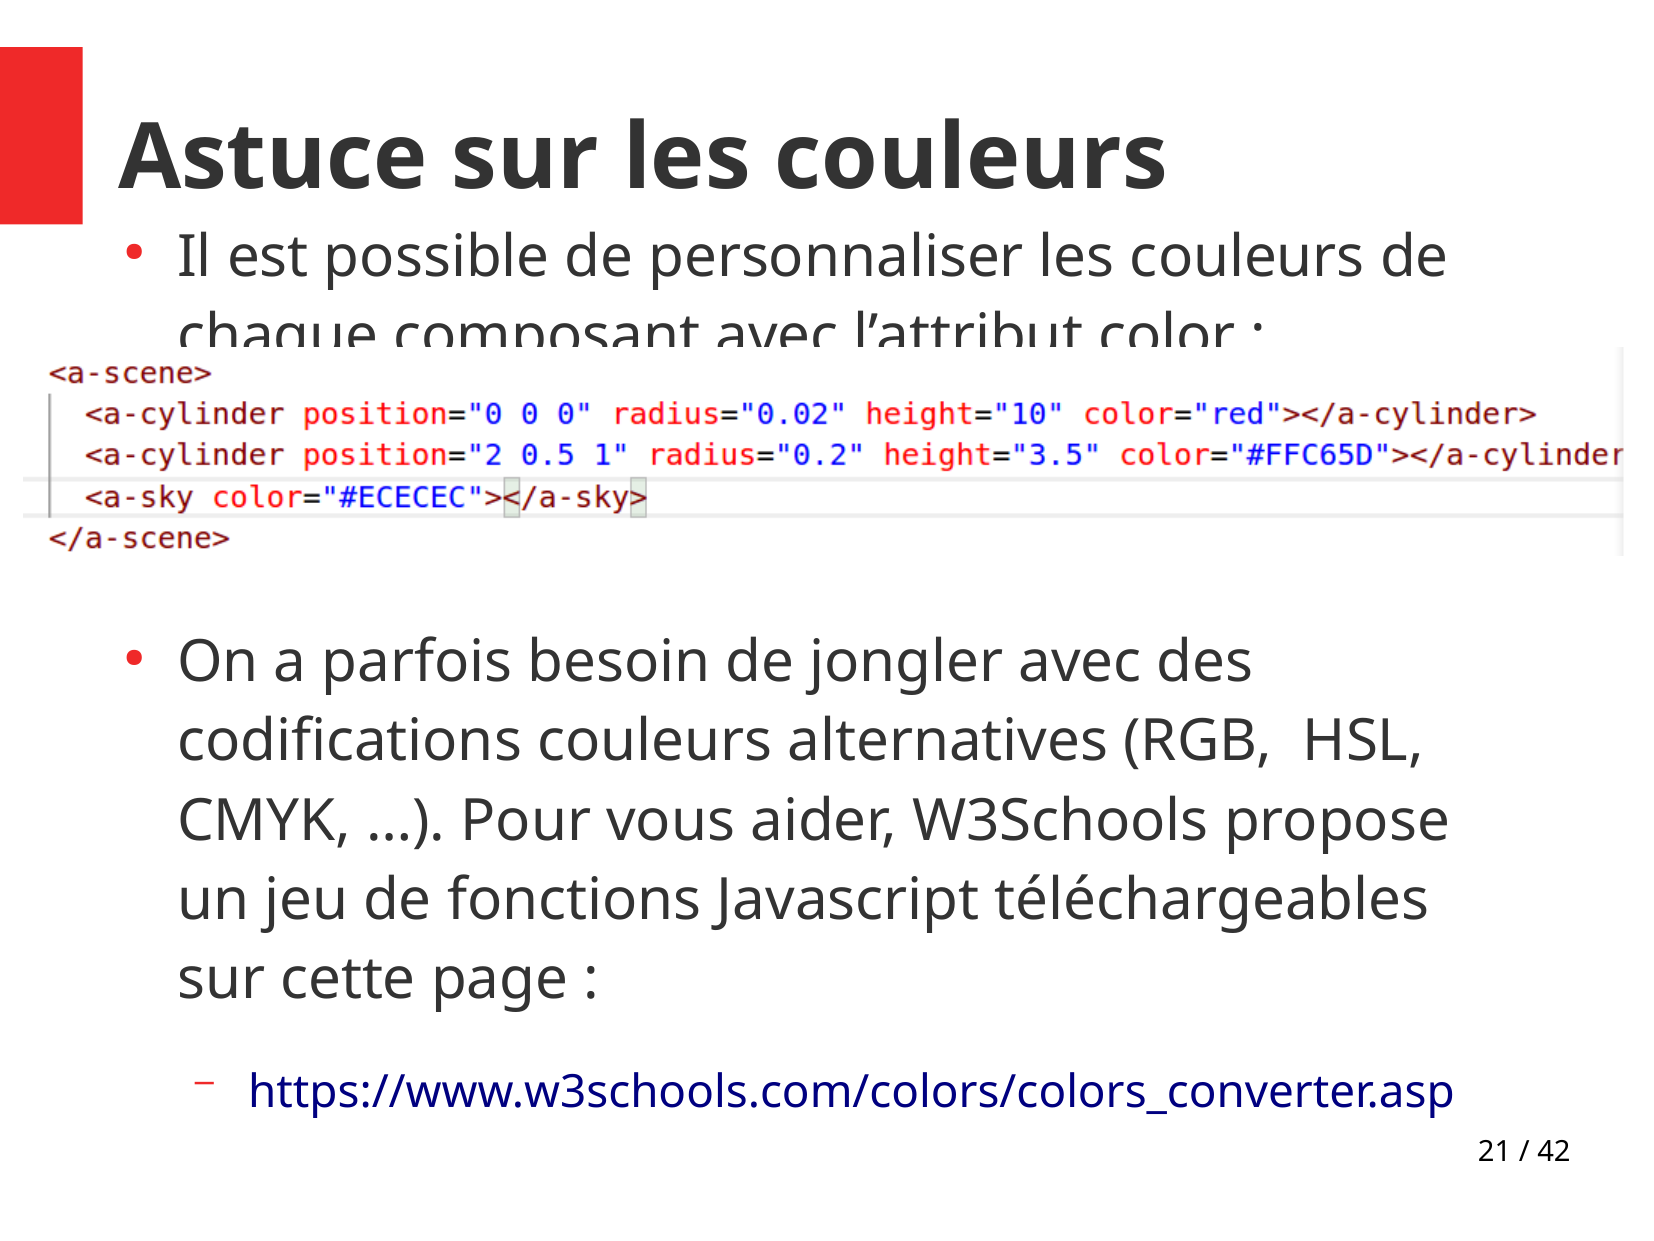

# Astuce sur les couleurs
Il est possible de personnaliser les couleurs de chaque composant avec l’attribut color :
On a parfois besoin de jongler avec des codifications couleurs alternatives (RGB, HSL, CMYK, …). Pour vous aider, W3Schools propose un jeu de fonctions Javascript téléchargeables sur cette page :
https://www.w3schools.com/colors/colors_converter.asp
21